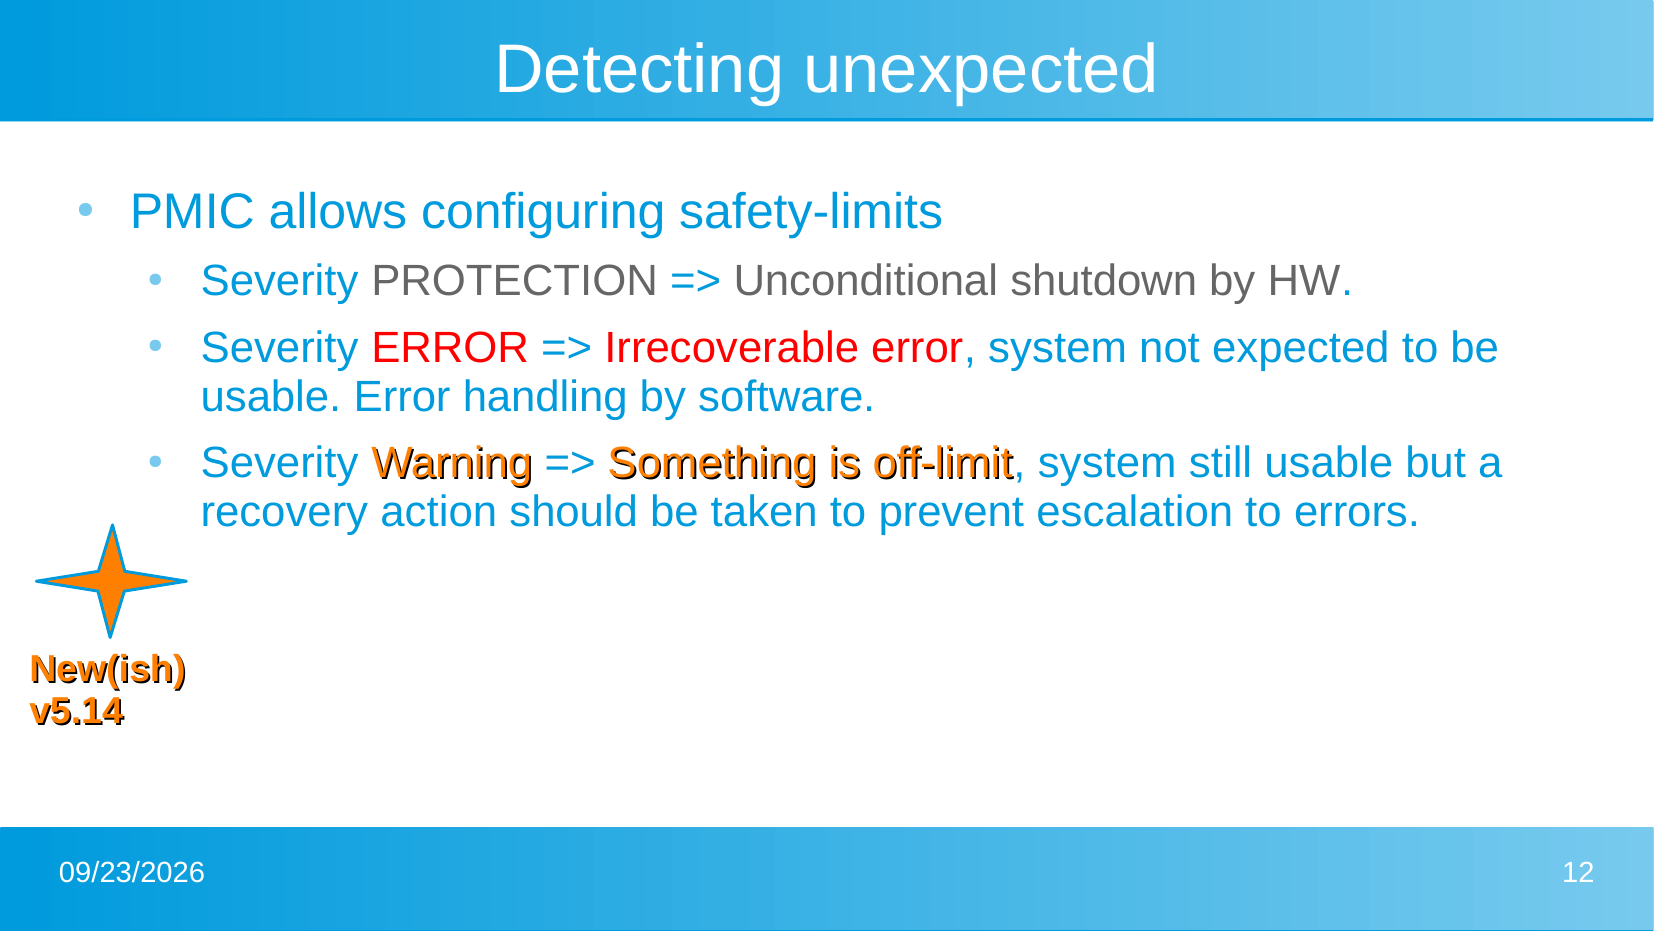

# Detecting unexpected
PMIC allows configuring safety-limits
Severity PROTECTION => Unconditional shutdown by HW.
Severity ERROR => Irrecoverable error, system not expected to be usable. Error handling by software.
Severity Warning => Something is off-limit, system still usable but a recovery action should be taken to prevent escalation to errors.
New(ish)
v5.14
12